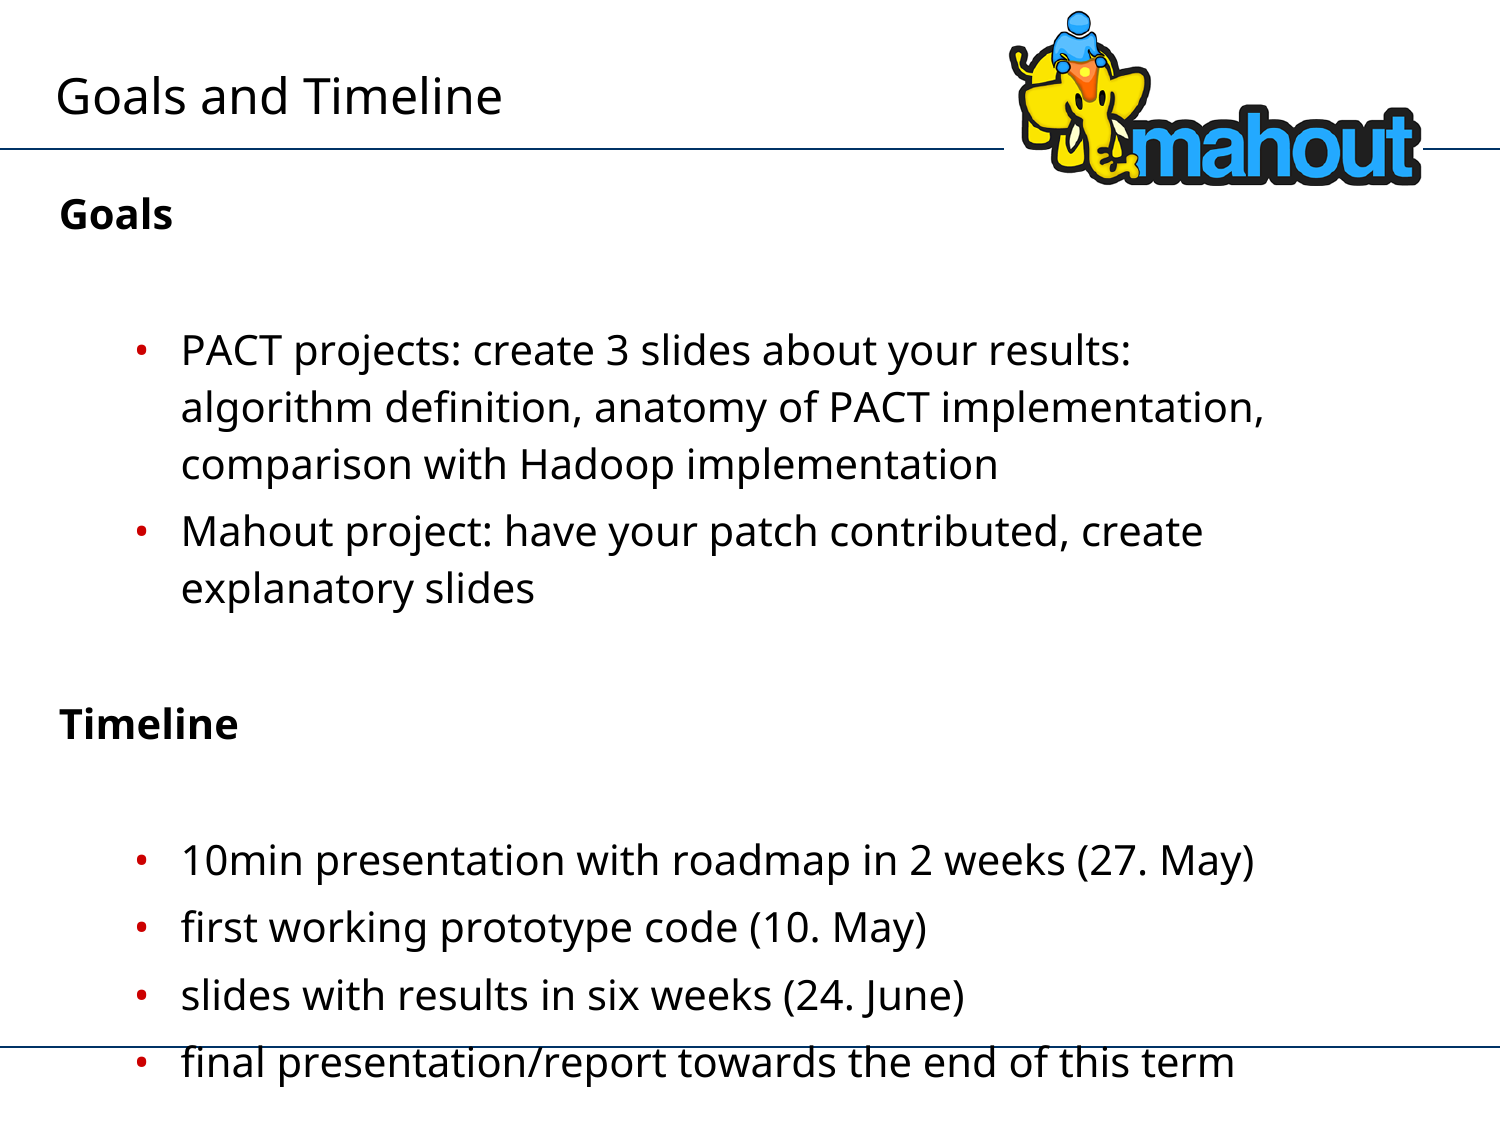

# Goals and Timeline
Goals
PACT projects: create 3 slides about your results:
algorithm definition, anatomy of PACT implementation, comparison with Hadoop implementation
Mahout project: have your patch contributed, create explanatory slides
Timeline
10min presentation with roadmap in 2 weeks (27. May)
first working prototype code (10. May)
slides with results in six weeks (24. June)
final presentation/report towards the end of this term